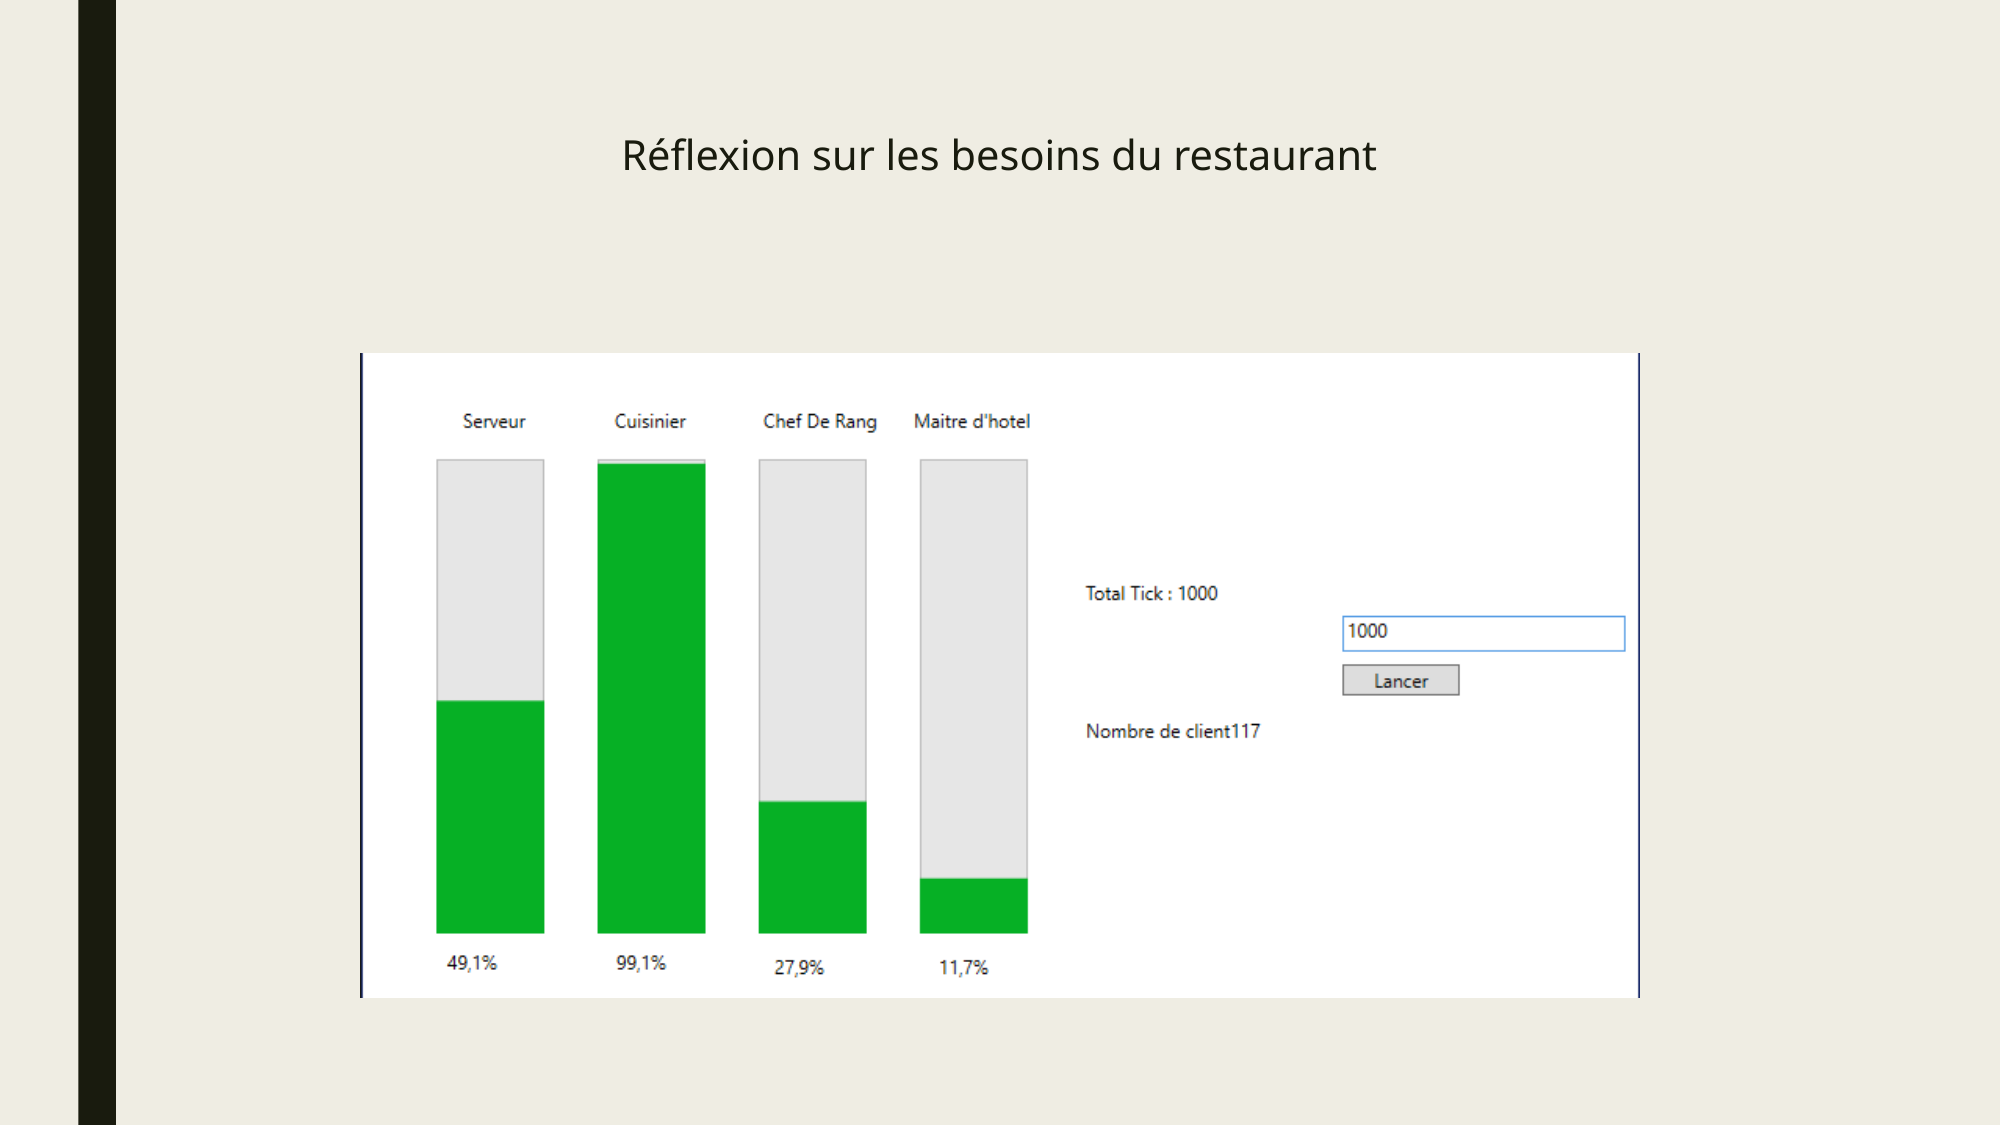

# Réflexion sur les besoins du restaurant